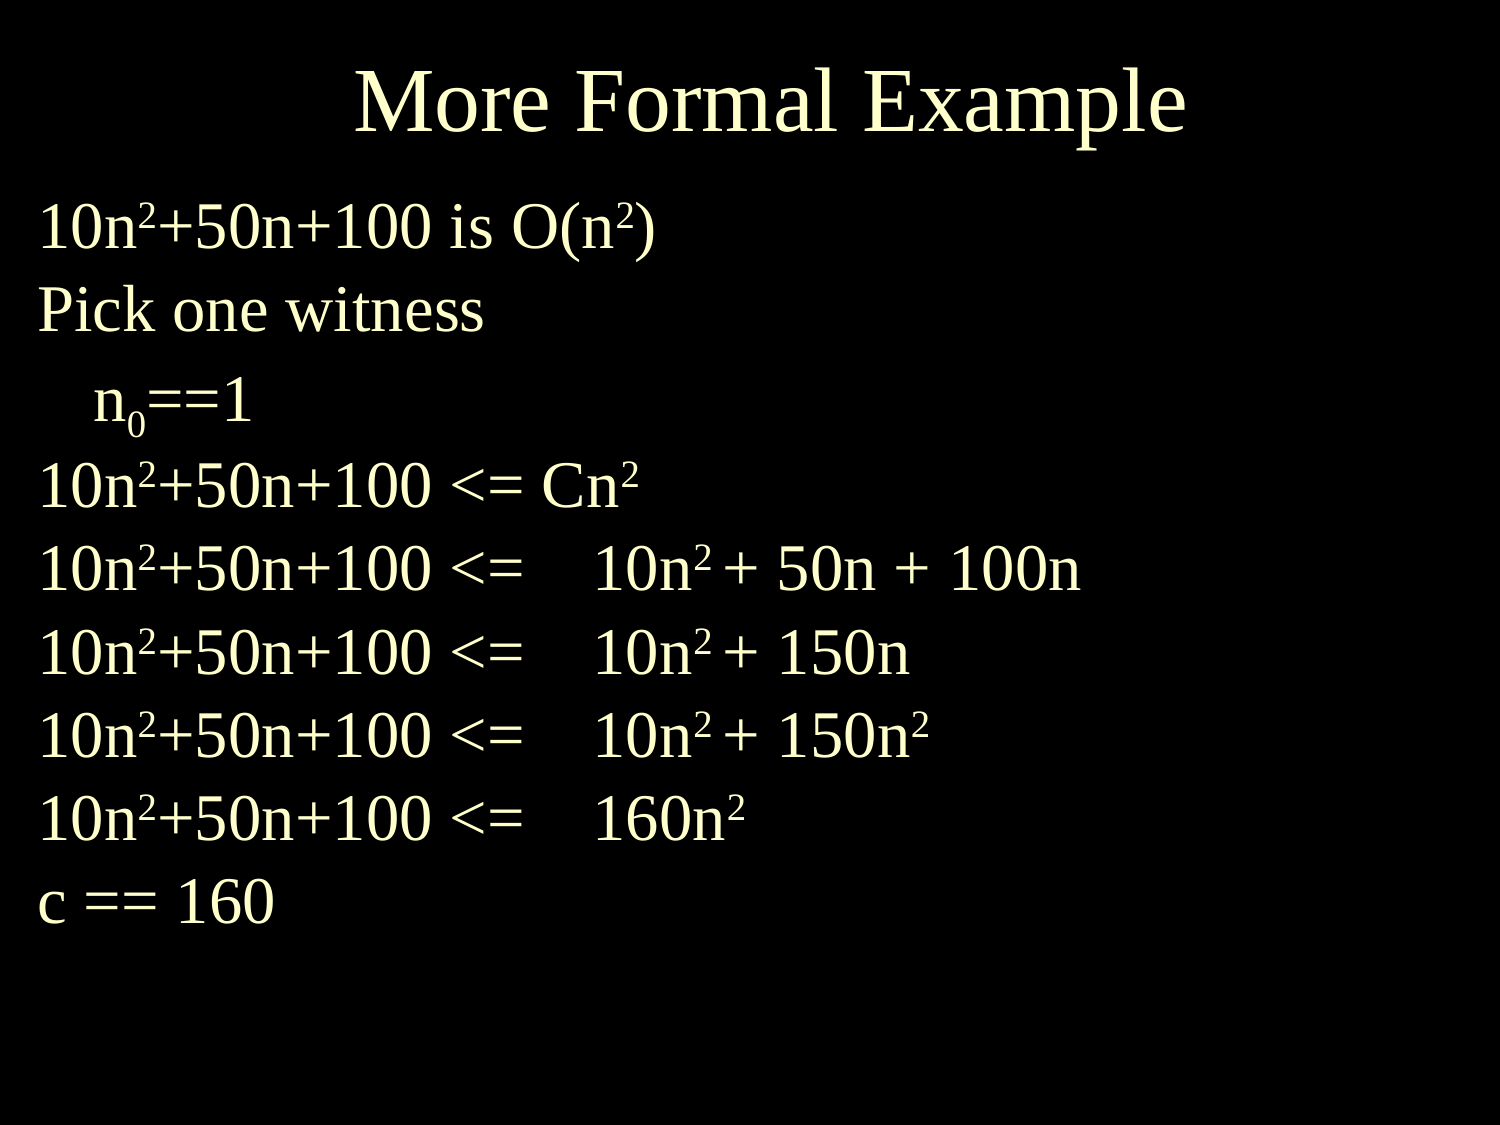

# More Formal Example
10n2+50n+100 is O(n2)
Pick one witness
	n0==1
10n2+50n+100 <= Cn2
10n2+50n+100 <= 10n2 + 50n + 100n
10n2+50n+100 <= 10n2 + 150n
10n2+50n+100 <= 10n2 + 150n2
10n2+50n+100 <= 160n2
c == 160